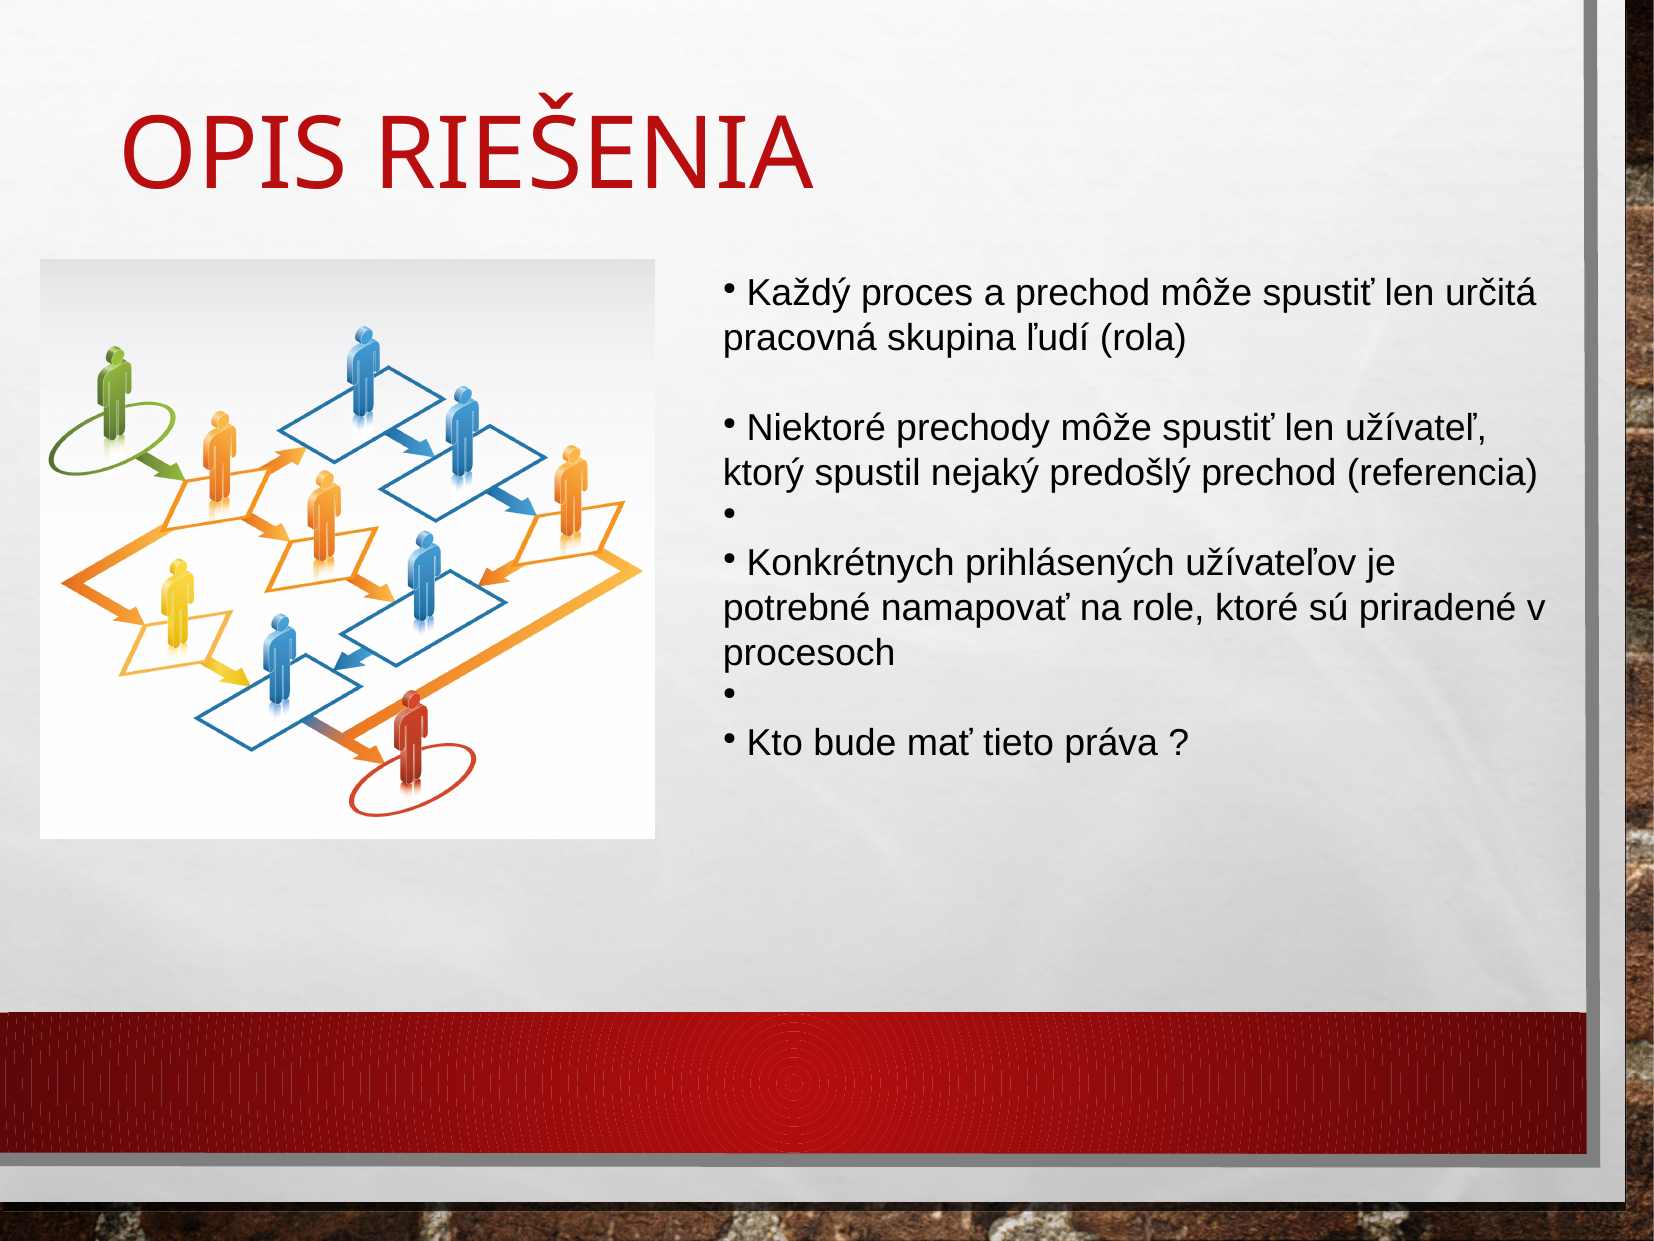

# Opis riešenia
 Každý proces a prechod môže spustiť len určitá pracovná skupina ľudí (rola)
 Niektoré prechody môže spustiť len užívateľ, ktorý spustil nejaký predošlý prechod (referencia)
 Konkrétnych prihlásených užívateľov je potrebné namapovať na role, ktoré sú priradené v procesoch
 Kto bude mať tieto práva ?